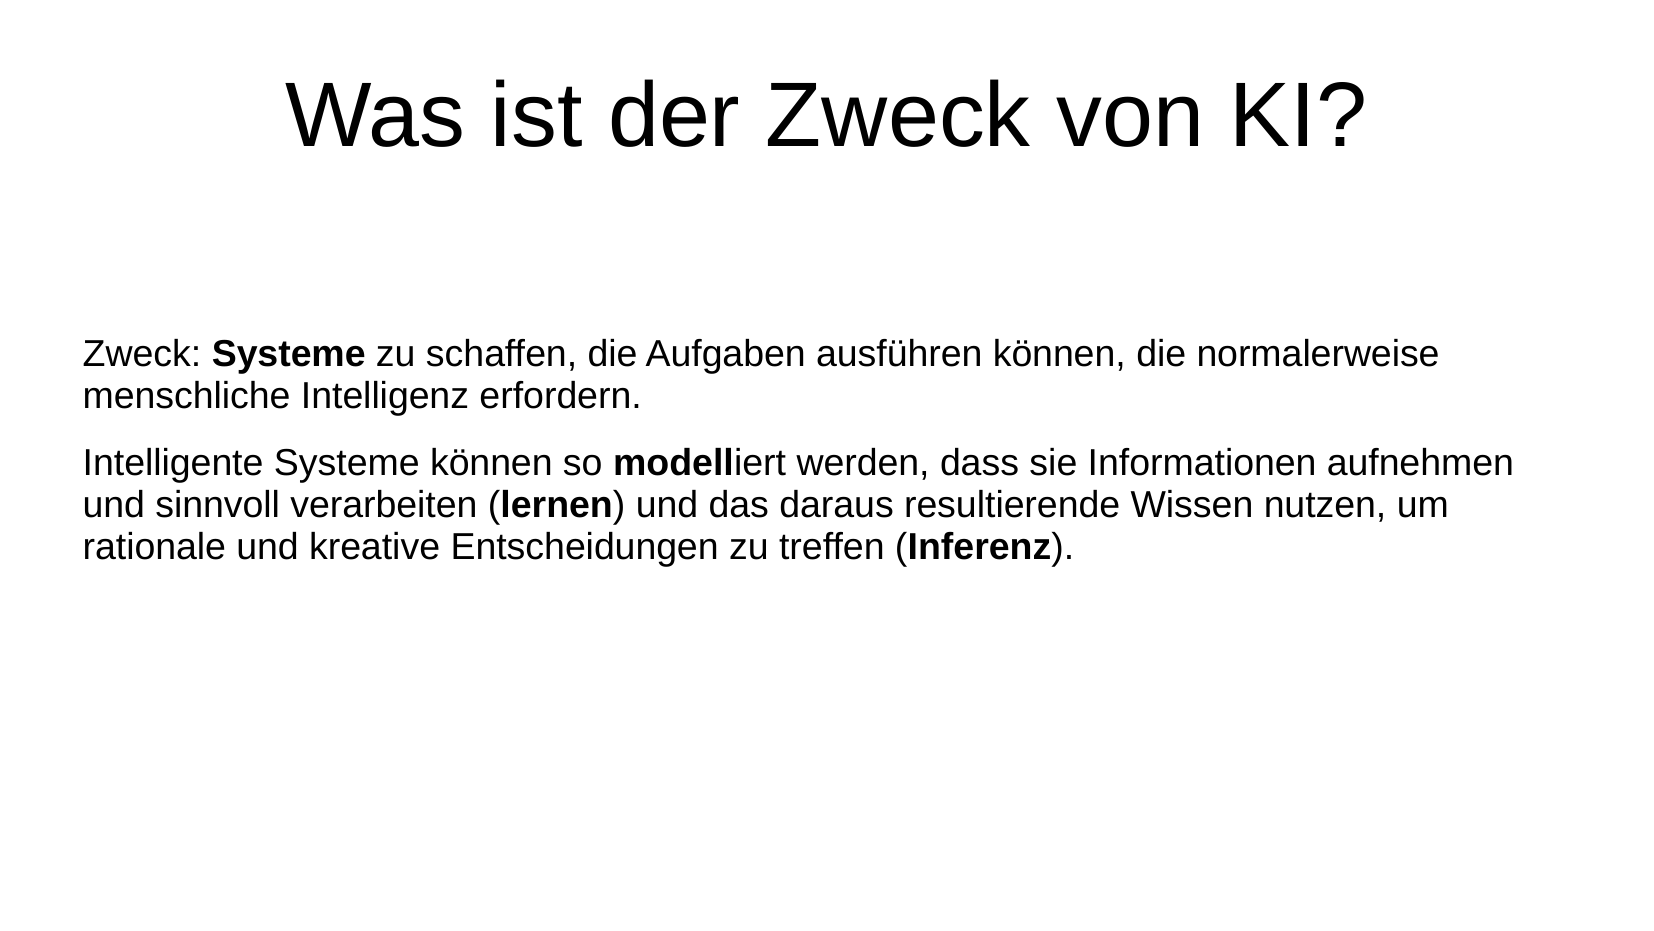

# Was ist der Zweck von KI?
Zweck: Systeme zu schaffen, die Aufgaben ausführen können, die normalerweise menschliche Intelligenz erfordern.
Intelligente Systeme können so modelliert werden, dass sie Informationen aufnehmen und sinnvoll verarbeiten (lernen) und das daraus resultierende Wissen nutzen, um rationale und kreative Entscheidungen zu treffen (Inferenz).